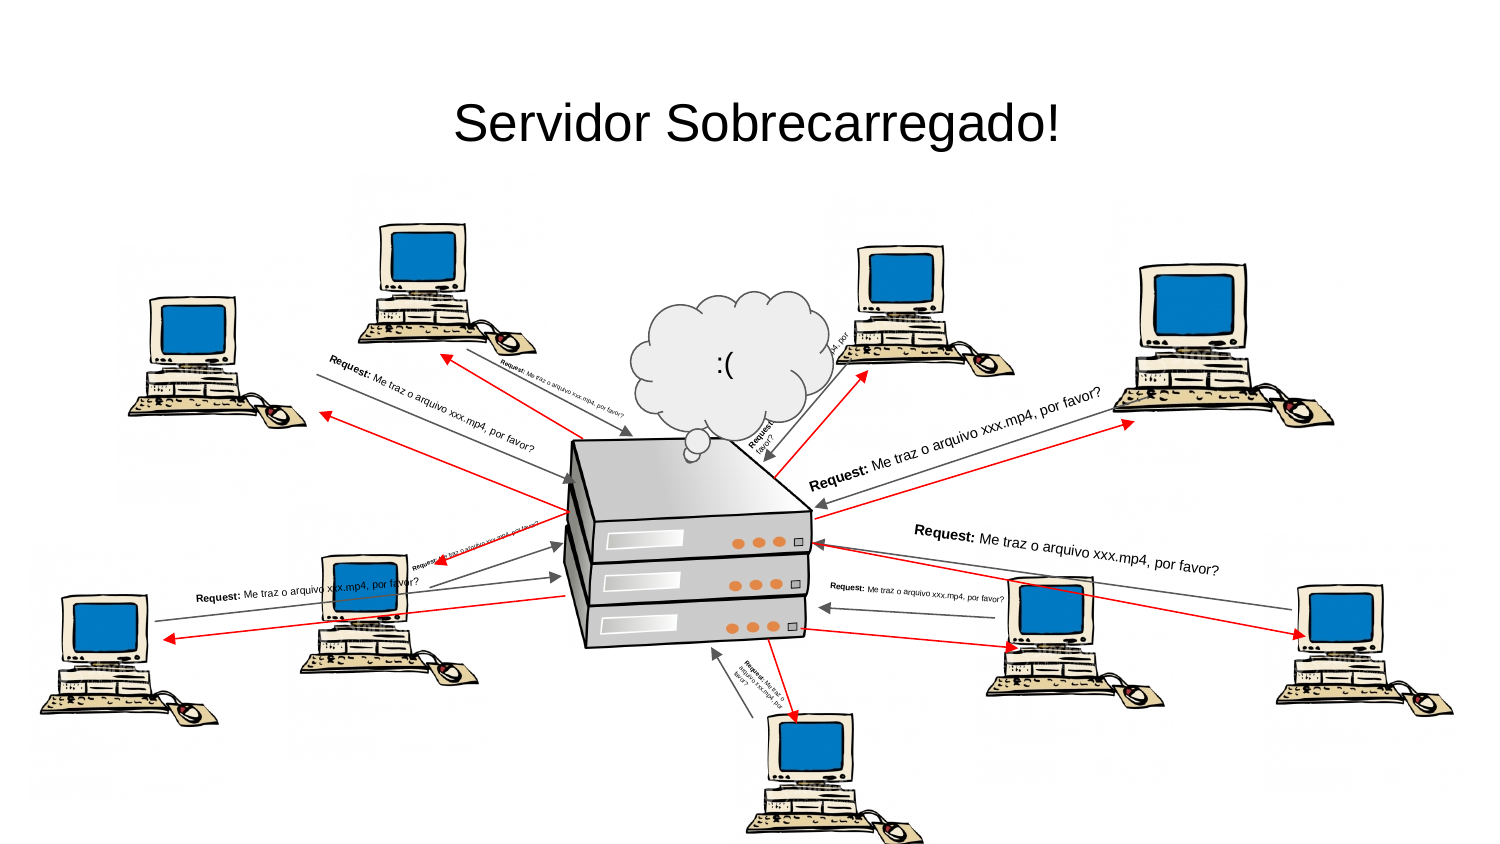

# Servidor Sobrecarregado!
:(
Request: Me traz o arquivo xxx.mp4, por favor?
Request: Me traz o arquivo xxx.mp4, por favor?
Request: Me traz o arquivo xxx.mp4, por favor?
Request: Me traz o arquivo xxx.mp4, por favor?
Request: Me traz o arquivo xxx.mp4, por favor?
Request: Me traz o arquivo xxx.mp4, por favor?
Request: Me traz o arquivo xxx.mp4, por favor?
Request: Me traz o arquivo xxx.mp4, por favor?
Request: Me traz o arquivo xxx.mp4, por favor?